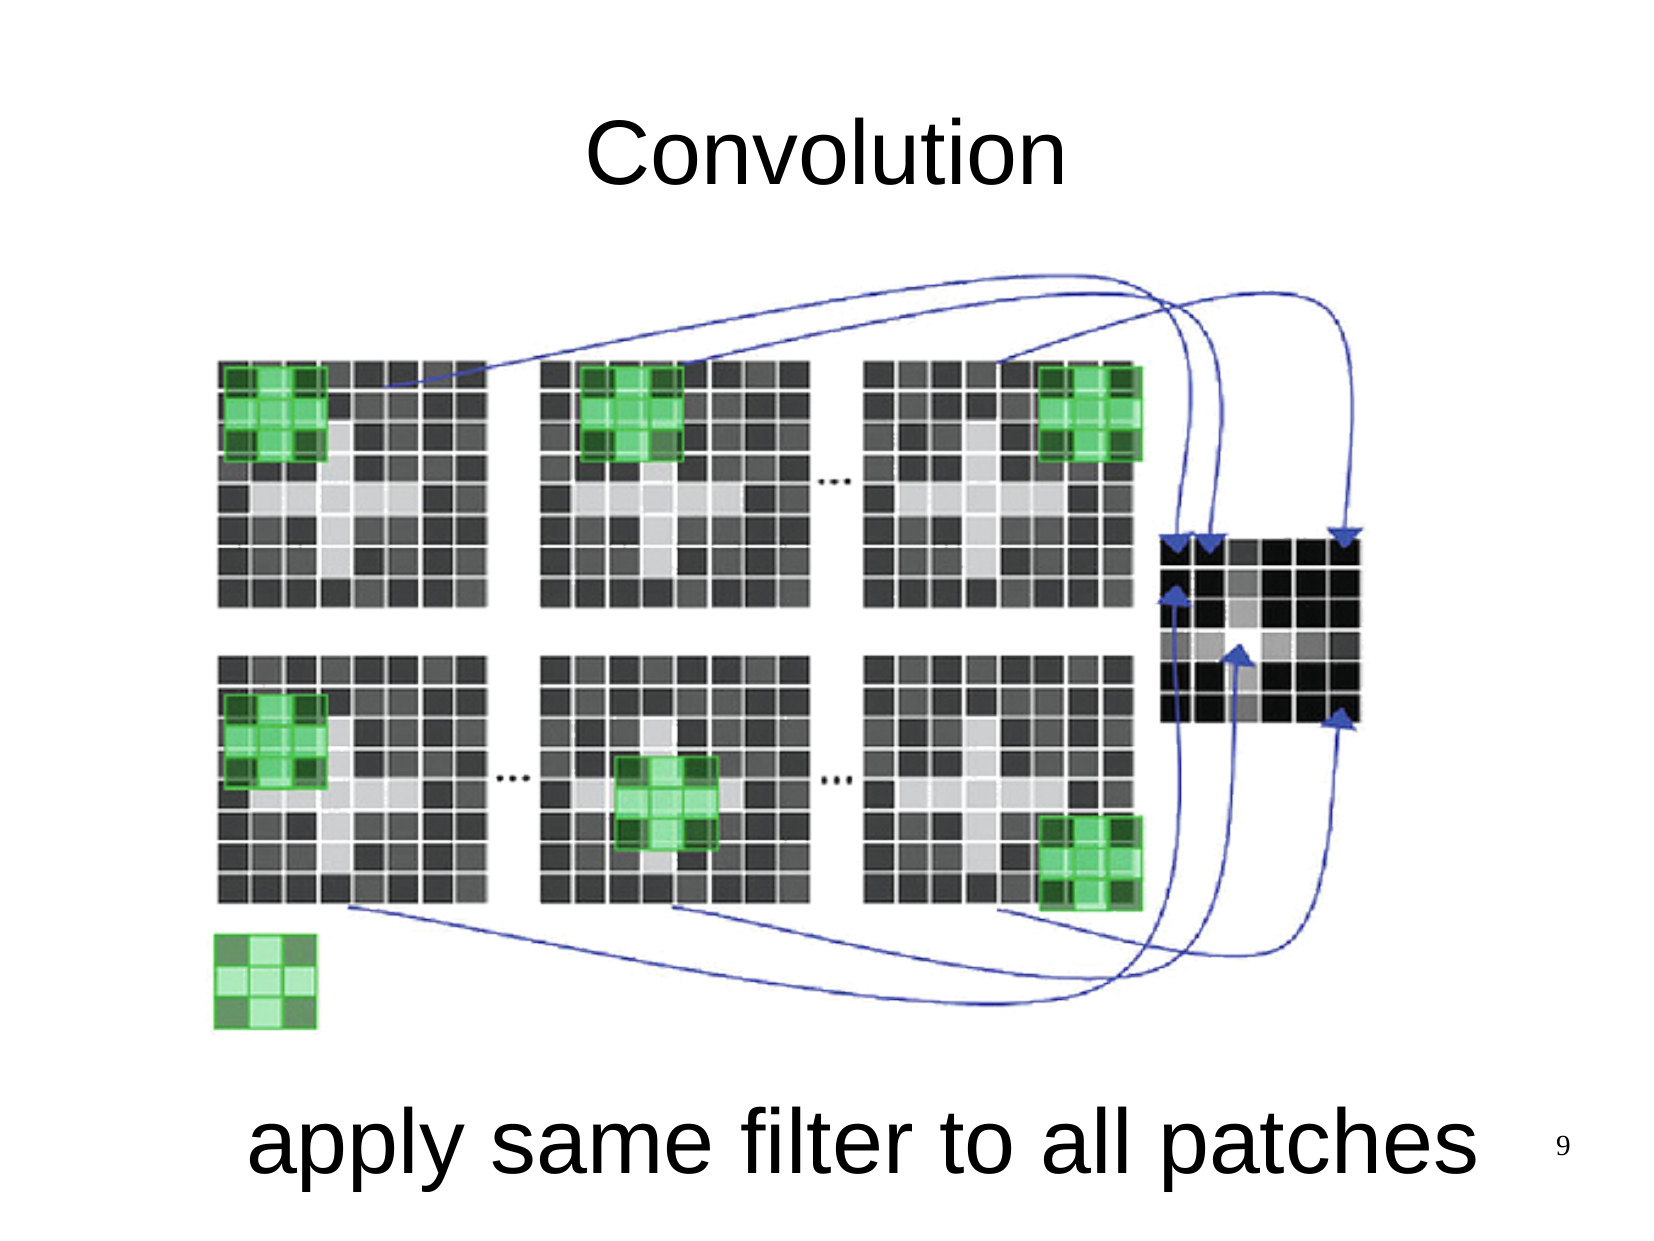

# Convolution
 apply same filter to all patches
9